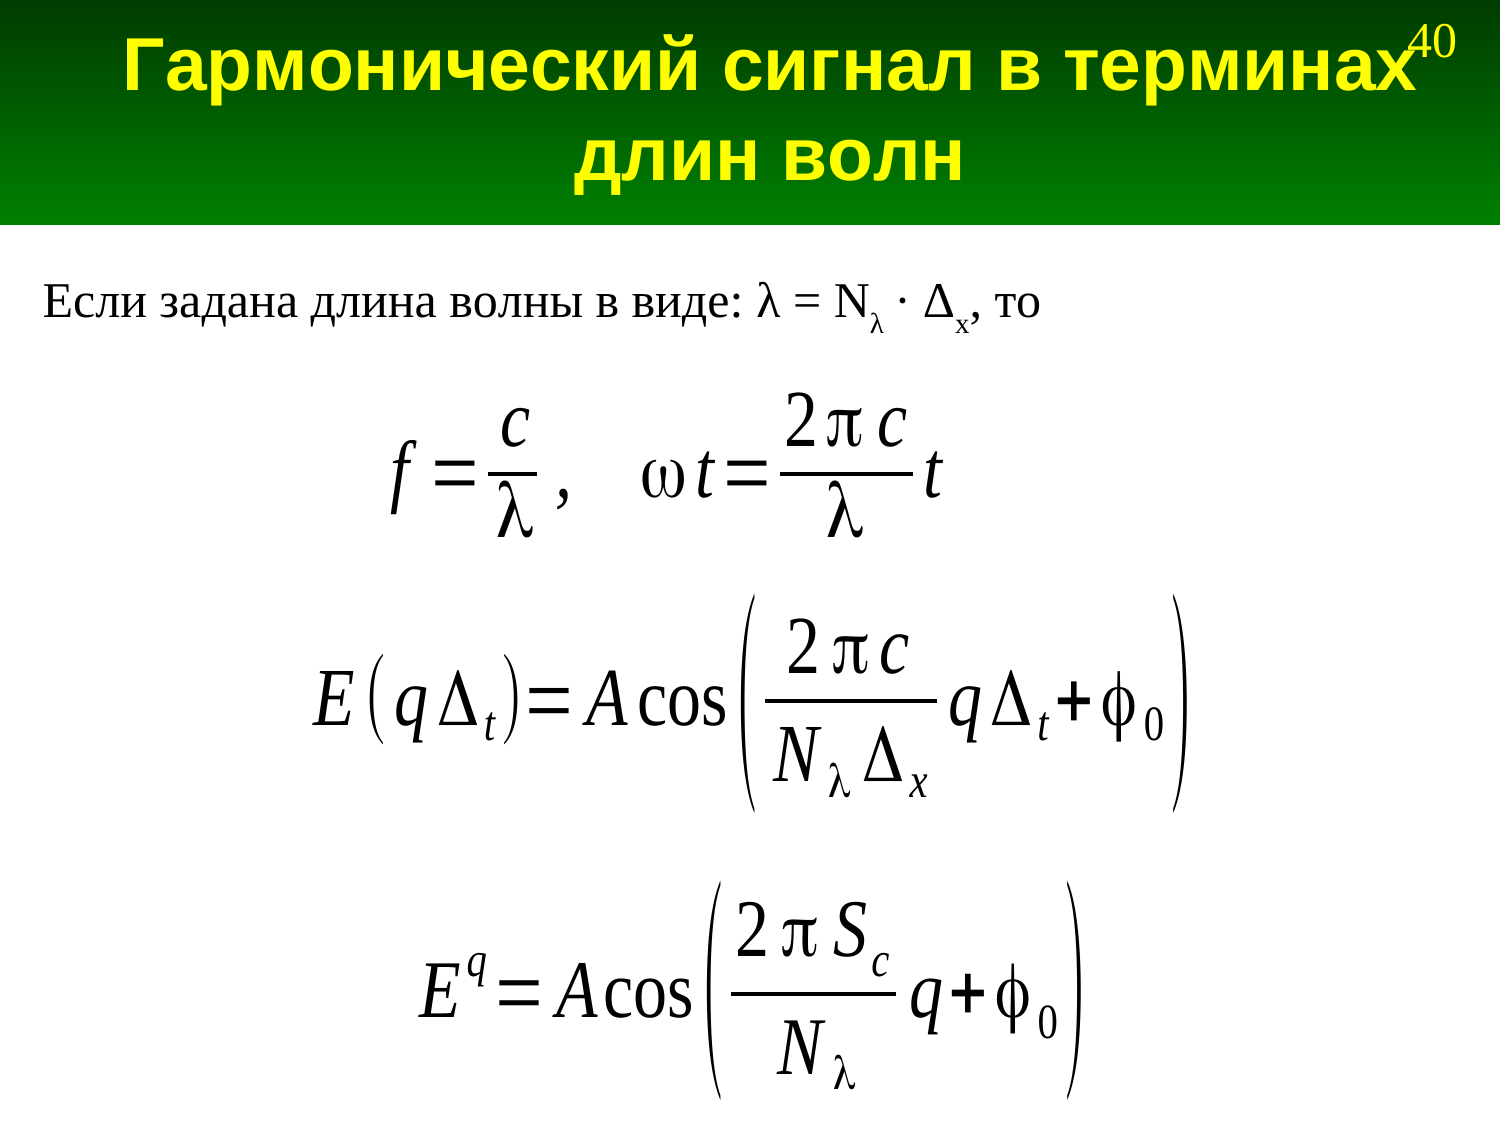

# Гармонический сигнал в терминах длин волн
Если задана длина волны в виде: λ = Nλ · Δx, то